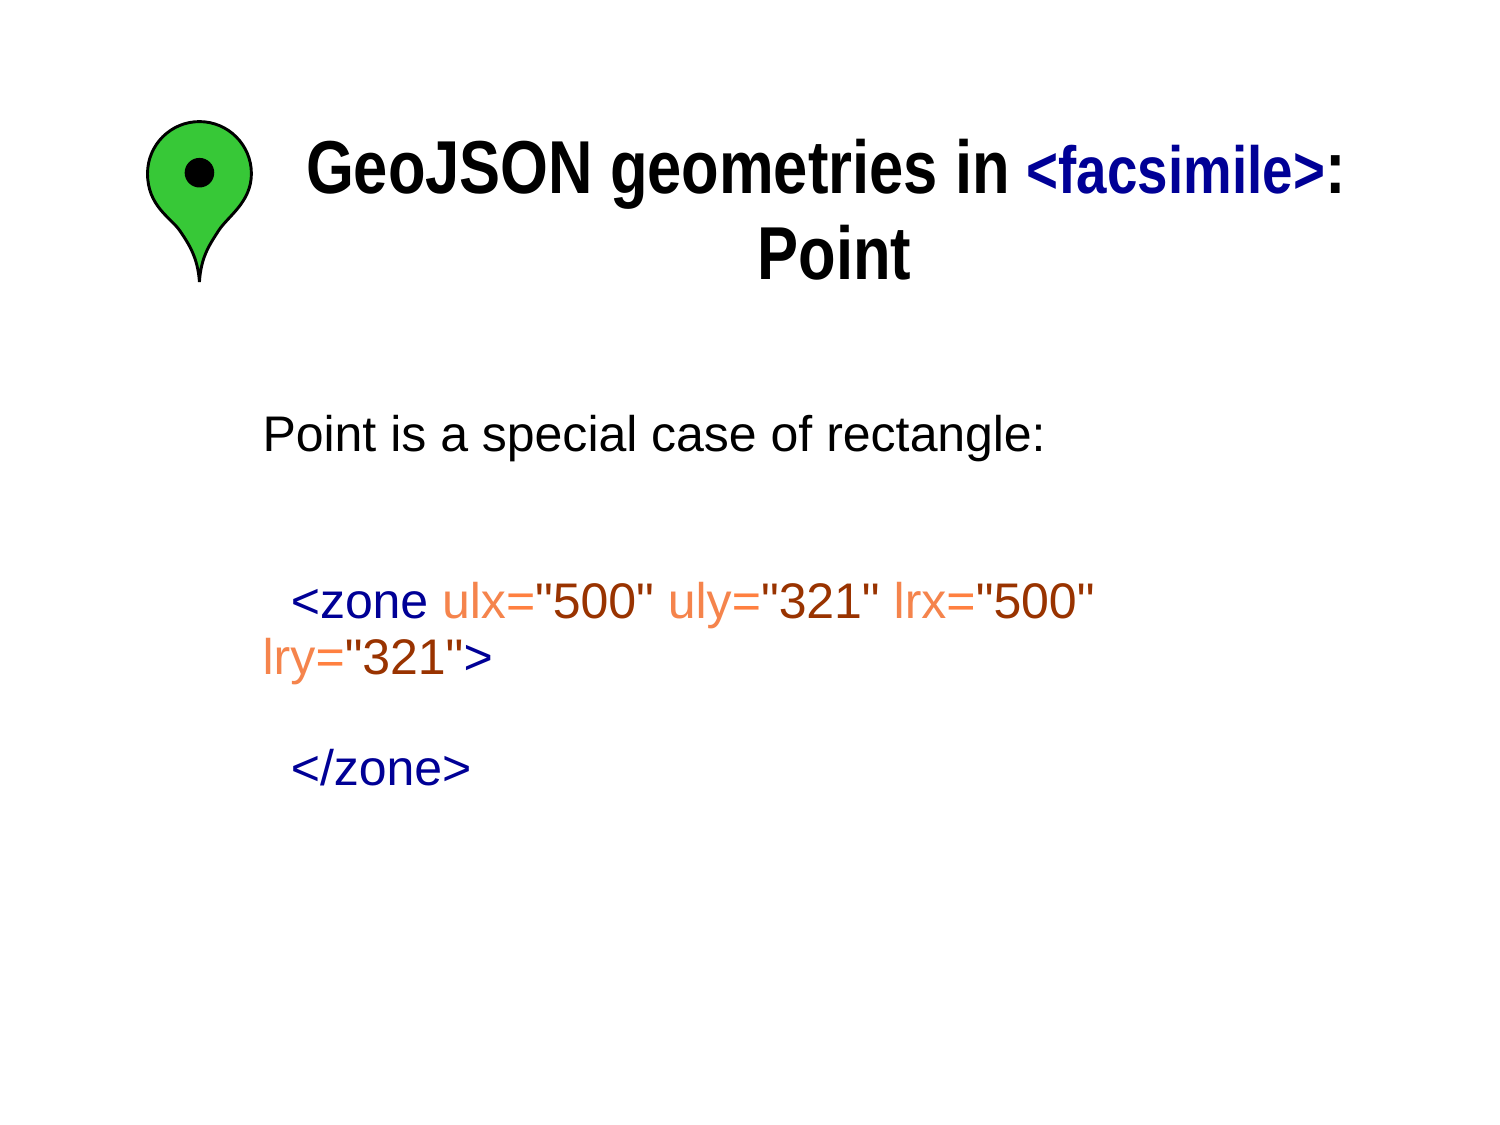

# GeoJSON geometries in <facsimile>: Point
Point is a special case of rectangle:
 <zone ulx="500" uly="321" lrx="500" lry="321">
 </zone>